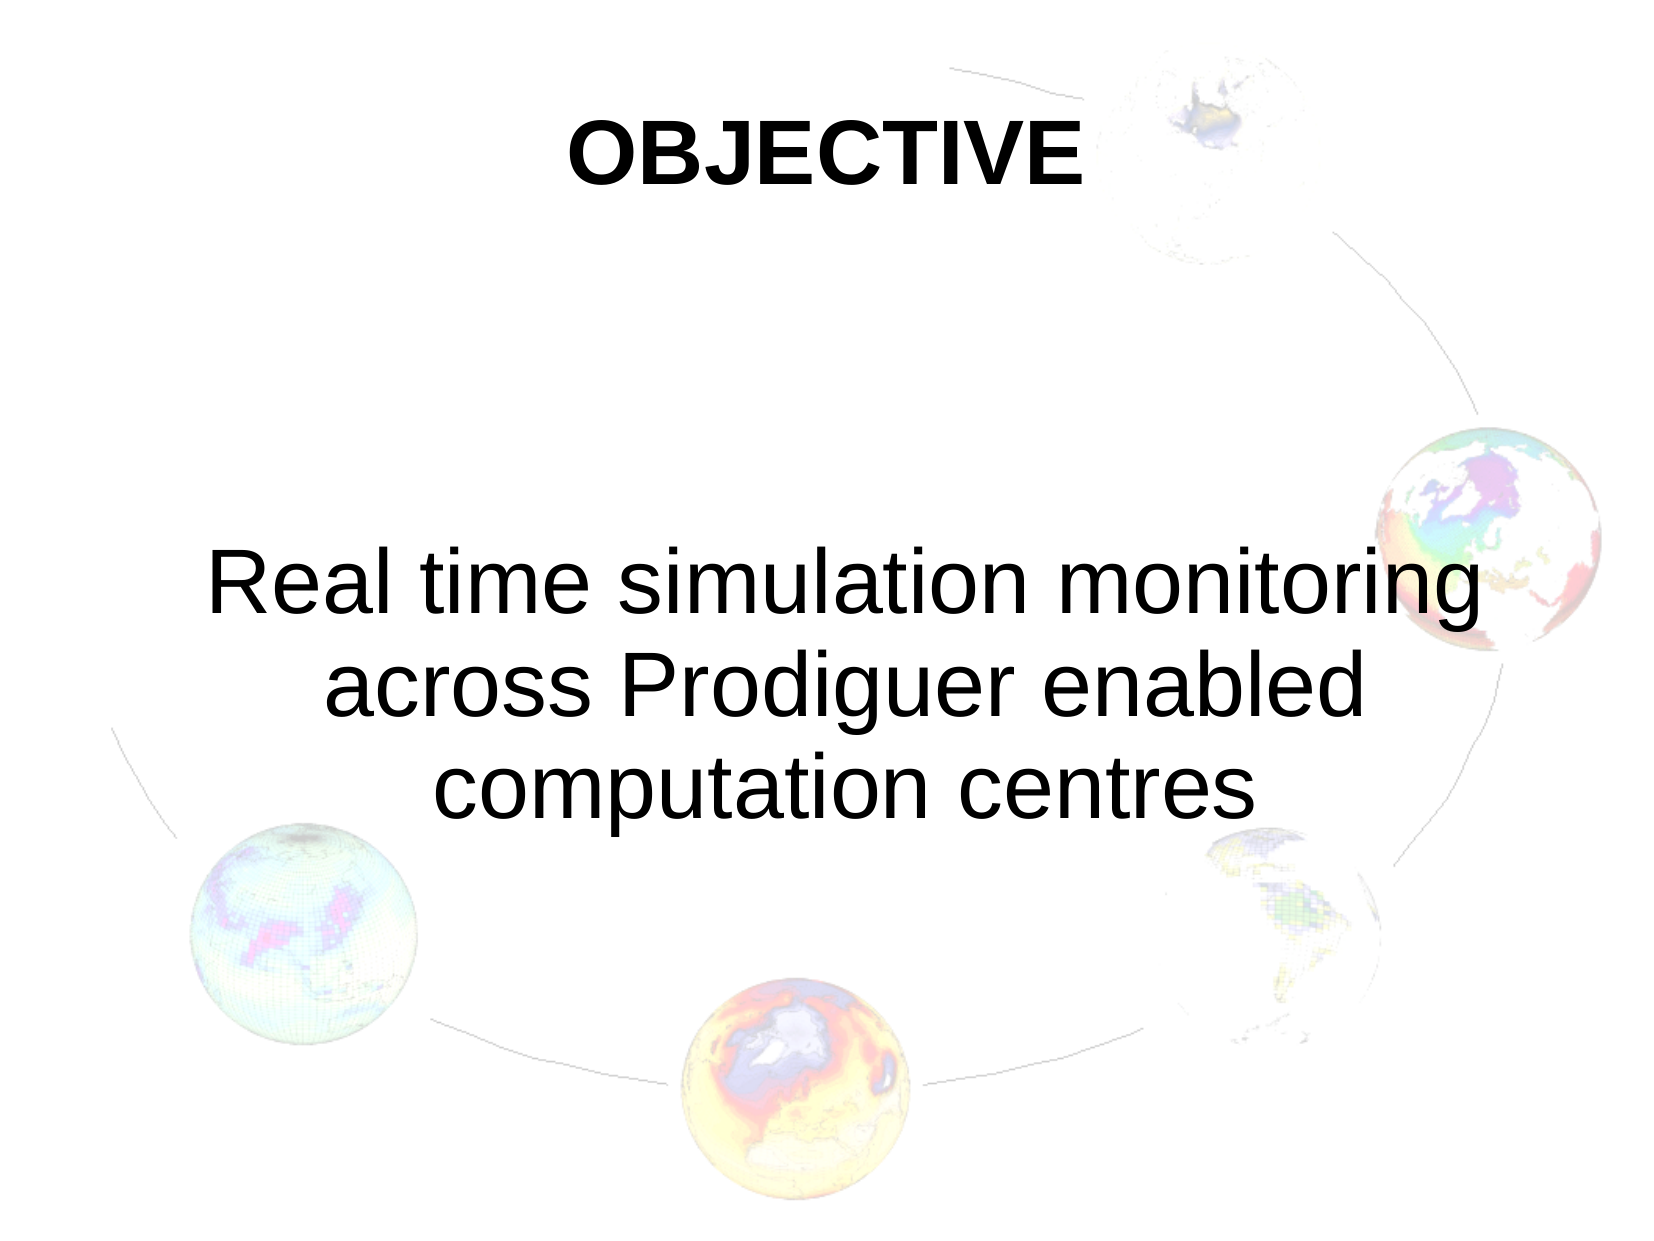

# OBJECTIVE
Real time simulation monitoring across Prodiguer enabled computation centres